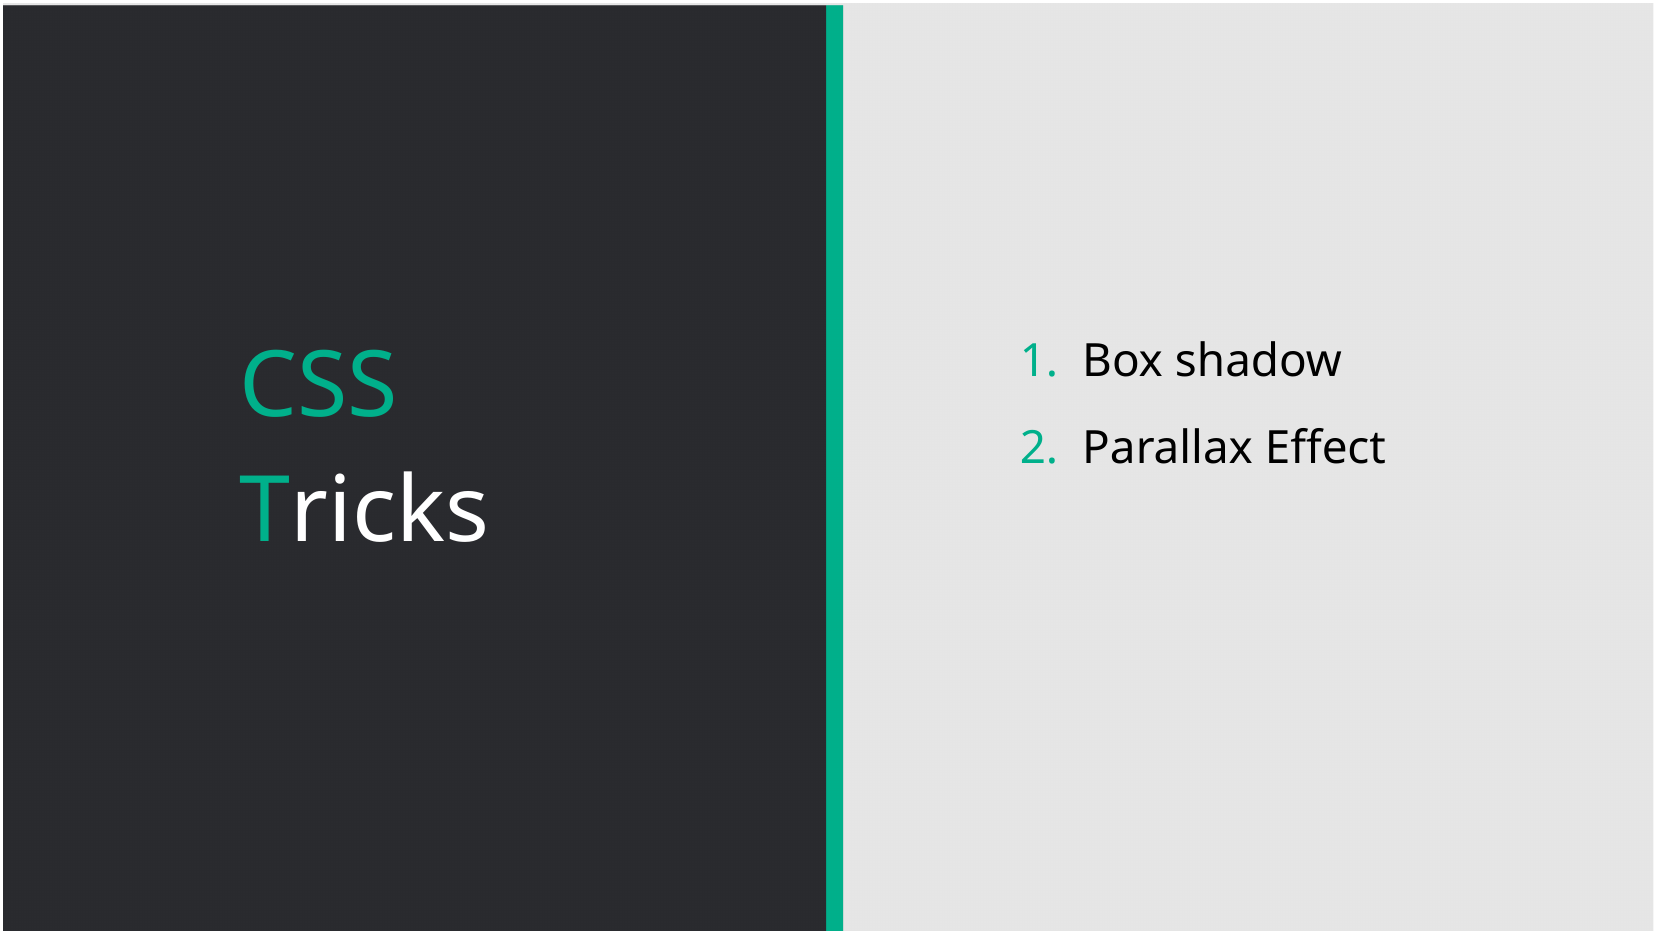

1. Box shadow
2. Parallax Effect
CSS
Tricks